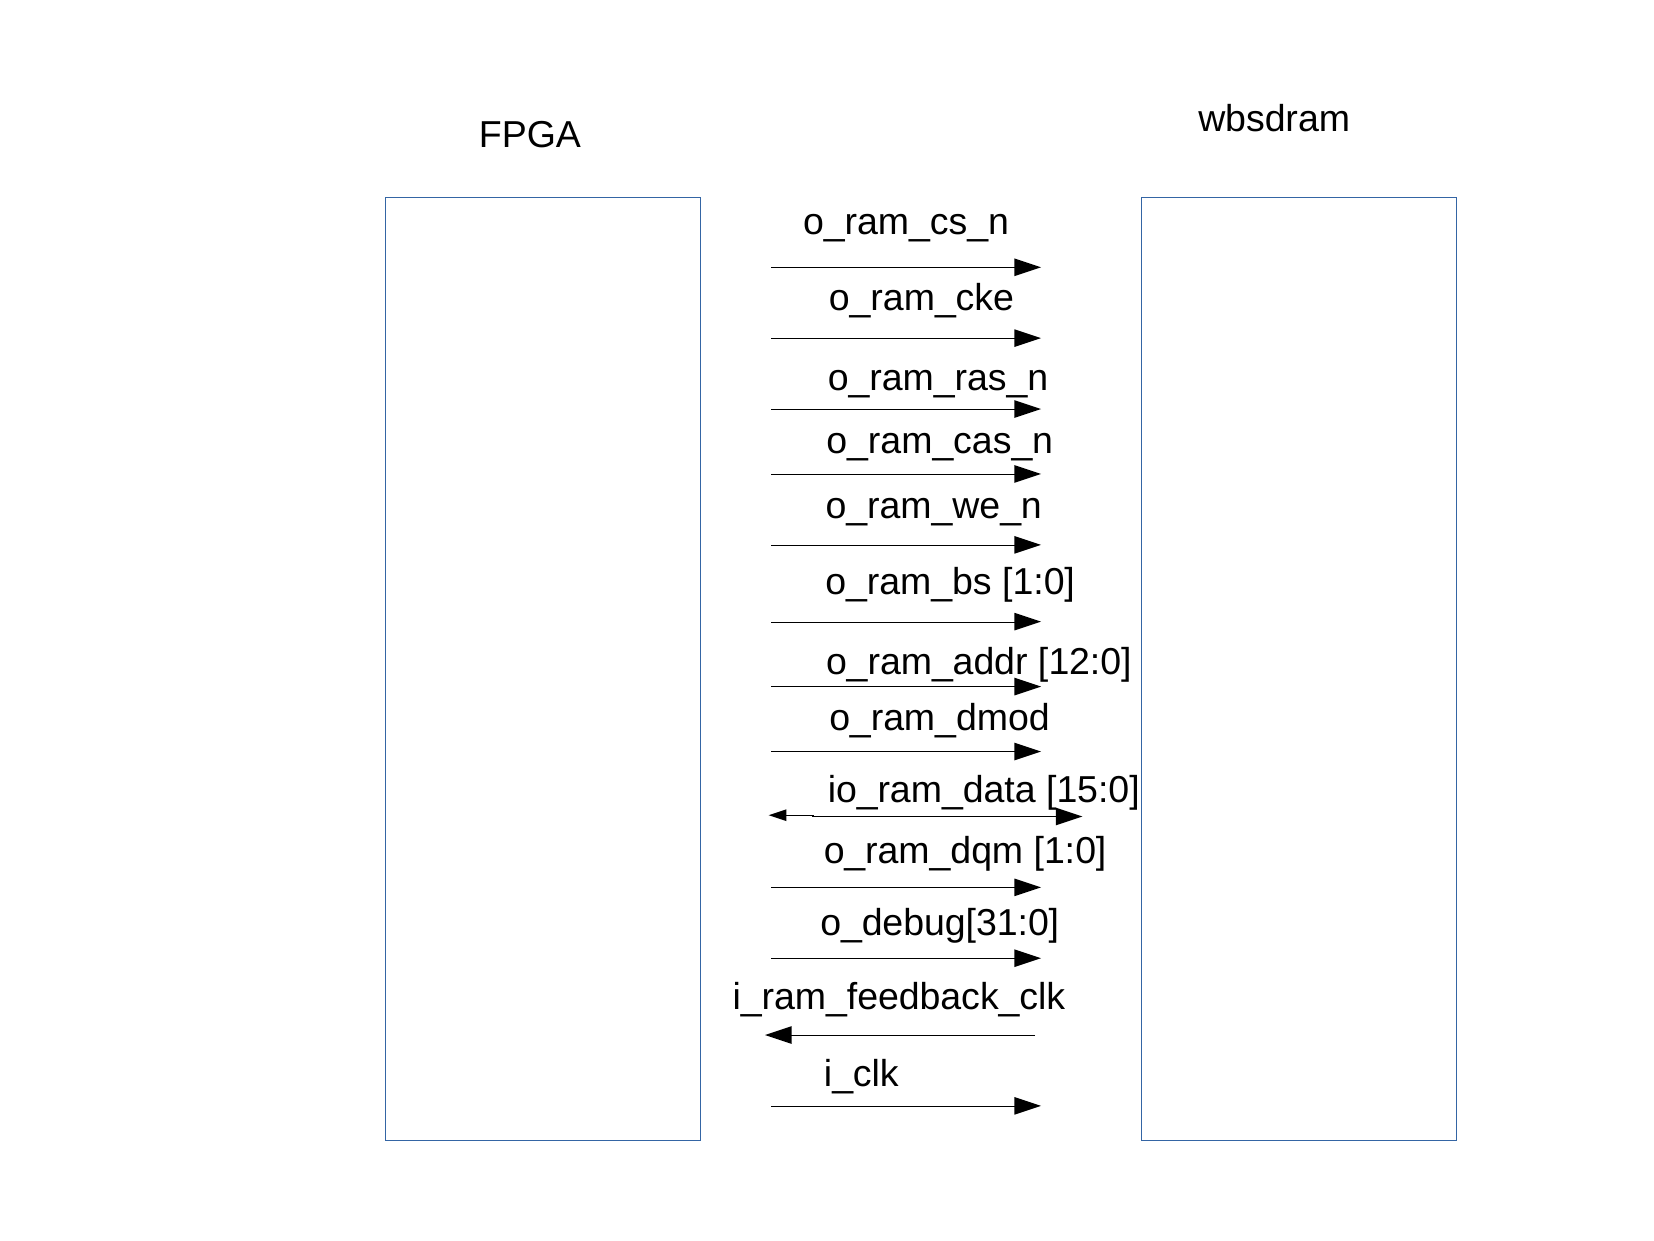

wbsdram
FPGA
o_ram_cs_n
o_ram_cke
o_ram_ras_n
o_ram_cas_n
o_ram_we_n
o_ram_bs [1:0]
o_ram_addr [12:0]
o_ram_dmod
io_ram_data [15:0]
o_ram_dqm [1:0]
o_debug[31:0]
i_ram_feedback_clk
i_clk